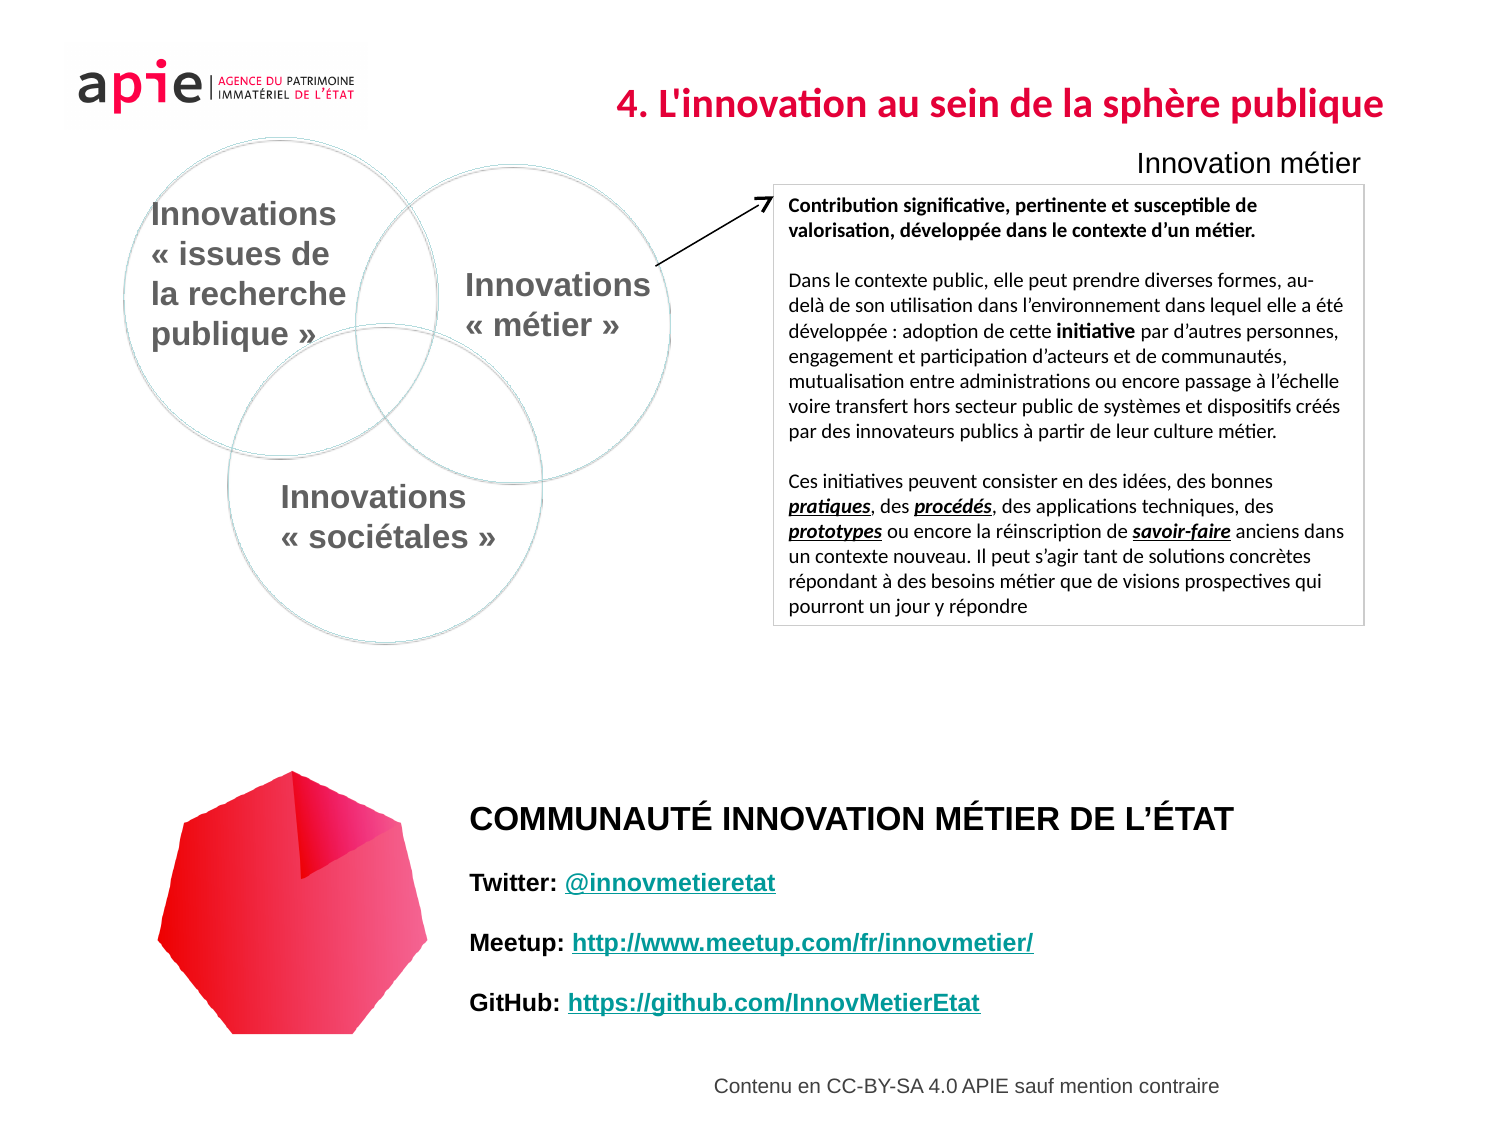

# 4. L'innovation au sein de la sphère publique
Innovation métier
Innovations « issues de
la recherche publique »
Contribution significative, pertinente et susceptible de valorisation, développée dans le contexte d’un métier.
Dans le contexte public, elle peut prendre diverses formes, au-delà de son utilisation dans l’environnement dans lequel elle a été développée : adoption de cette initiative par d’autres personnes, engagement et participation d’acteurs et de communautés, mutualisation entre administrations ou encore passage à l’échelle voire transfert hors secteur public de systèmes et dispositifs créés par des innovateurs publics à partir de leur culture métier.
Ces initiatives peuvent consister en des idées, des bonnes pratiques, des procédés, des applications techniques, des prototypes ou encore la réinscription de savoir-faire anciens dans un contexte nouveau. Il peut s’agir tant de solutions concrètes répondant à des besoins métier que de visions prospectives qui pourront un jour y répondre
Innovations
« métier »
Innovations
« sociétales »
COMMUNAUTÉ INNOVATION MÉTIER DE L’ÉTAT
Twitter: @innovmetieretat
Meetup: http://www.meetup.com/fr/innovmetier/
GitHub: https://github.com/InnovMetierEtat